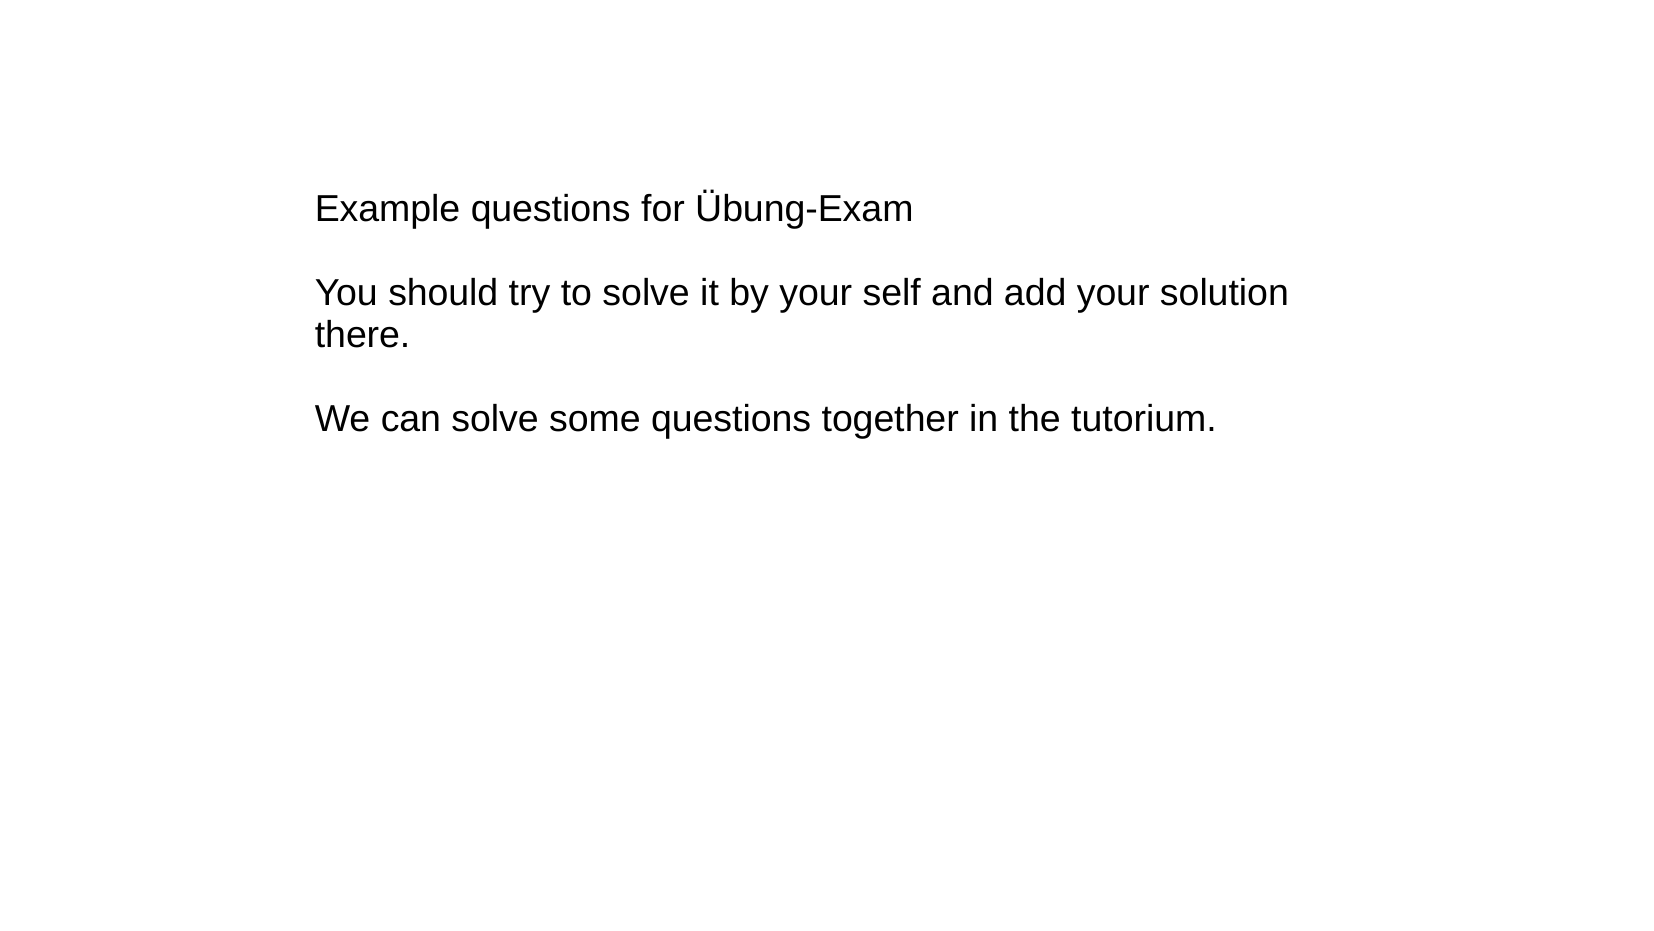

Example questions for Übung-Exam
You should try to solve it by your self and add your solution there.
We can solve some questions together in the tutorium.